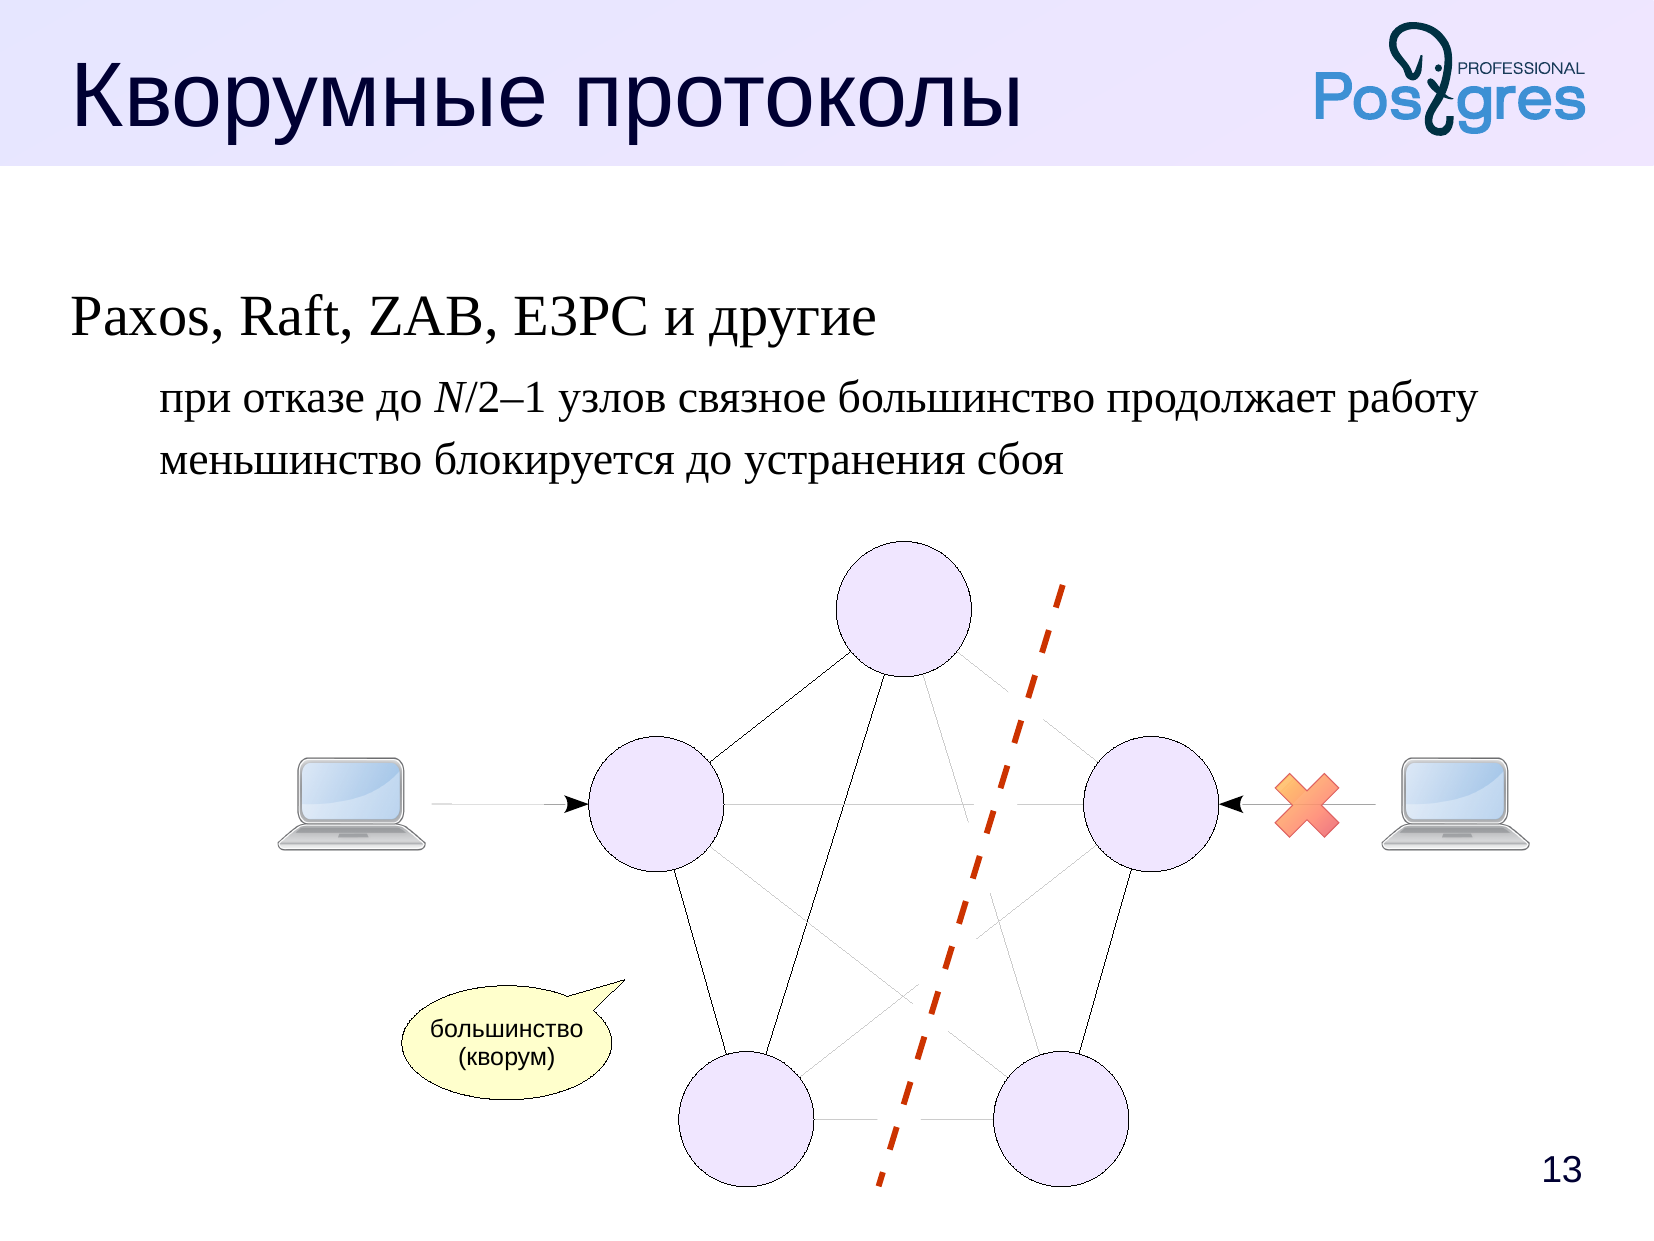

# Кворумные протоколы
Paxos, Raft, ZAB, E3PC и другие
при отказе до N/2–1 узлов связное большинство продолжает работу
меньшинство блокируется до устранения сбоя
большинство
(кворум)